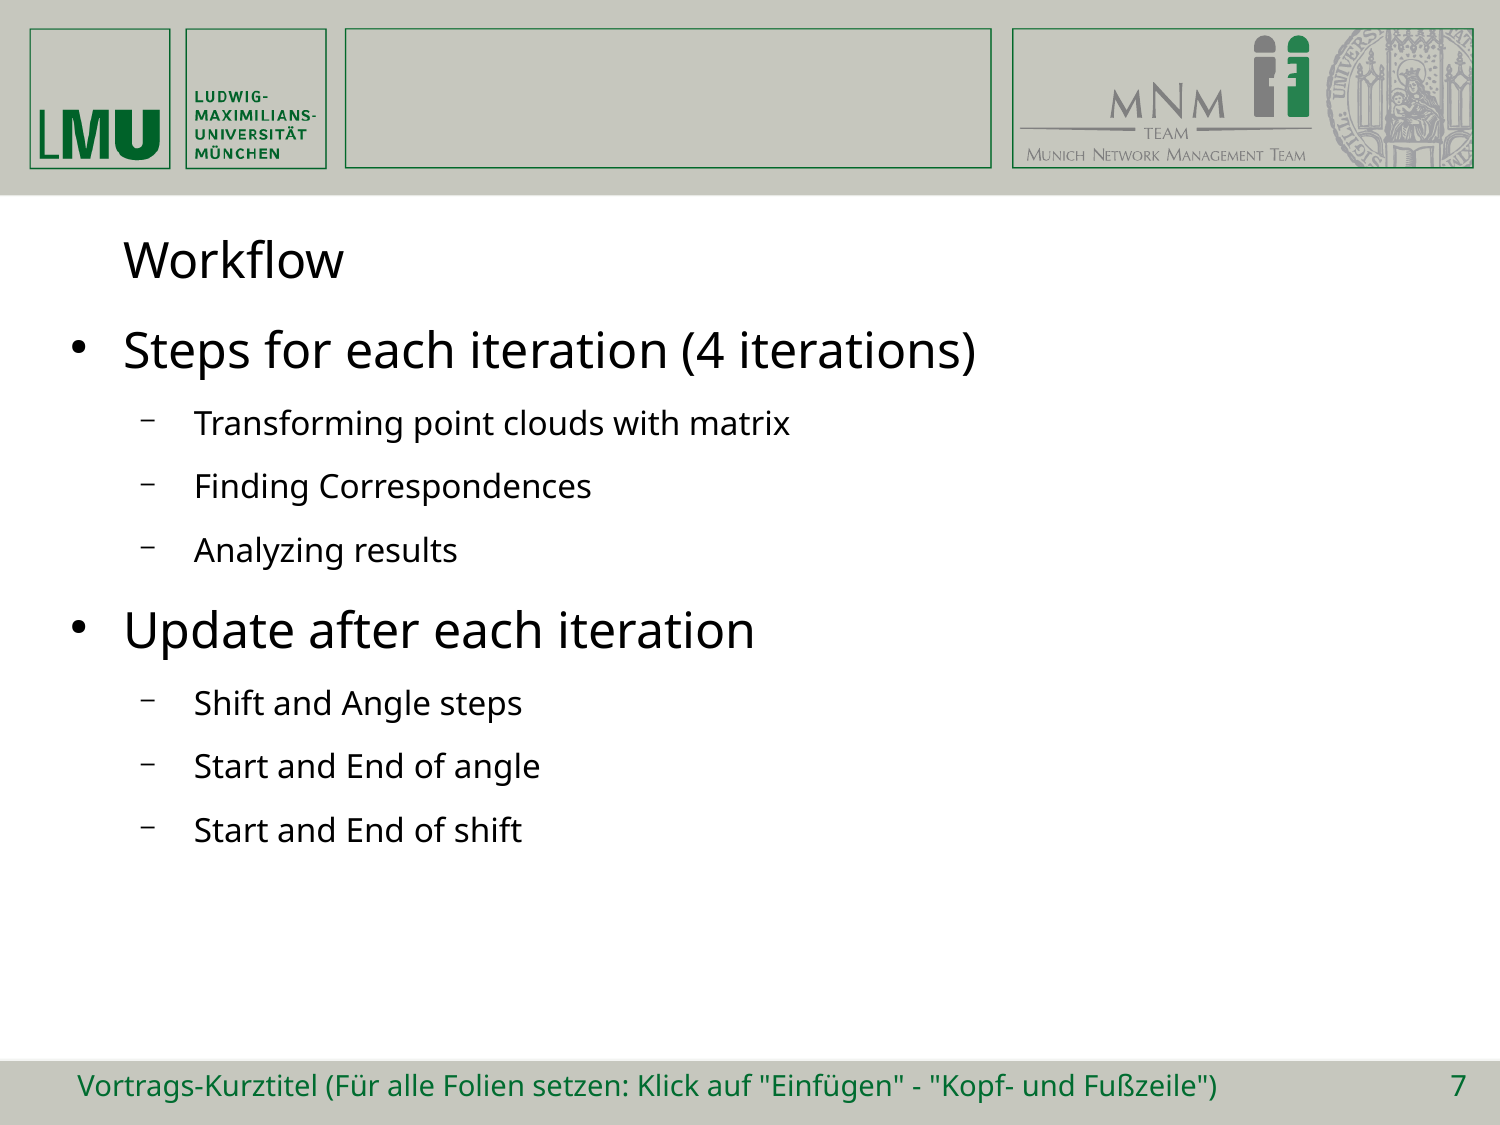

#
Workflow
Steps for each iteration (4 iterations)
Transforming point clouds with matrix
Finding Correspondences
Analyzing results
Update after each iteration
Shift and Angle steps
Start and End of angle
Start and End of shift
Vortrags-Kurztitel (Für alle Folien setzen: Klick auf "Einfügen" - "Kopf- und Fußzeile")